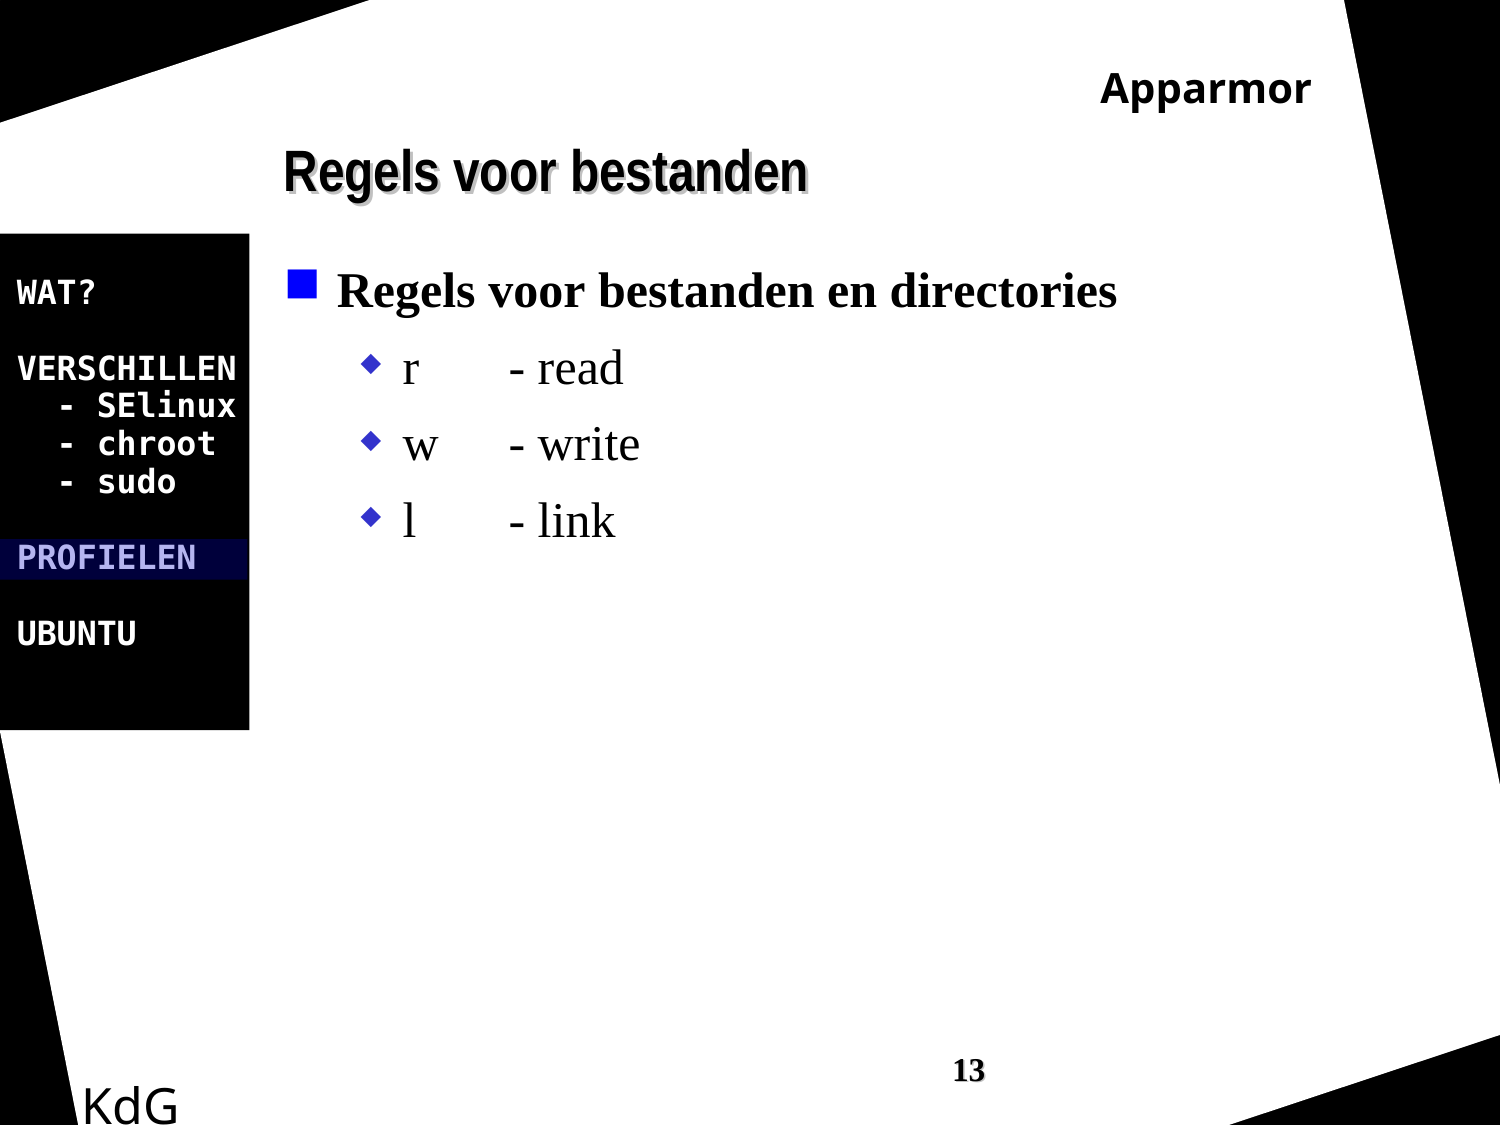

# Regels voor bestanden
Regels voor bestanden en directories
r 	- read
w 	- write
l 	- link